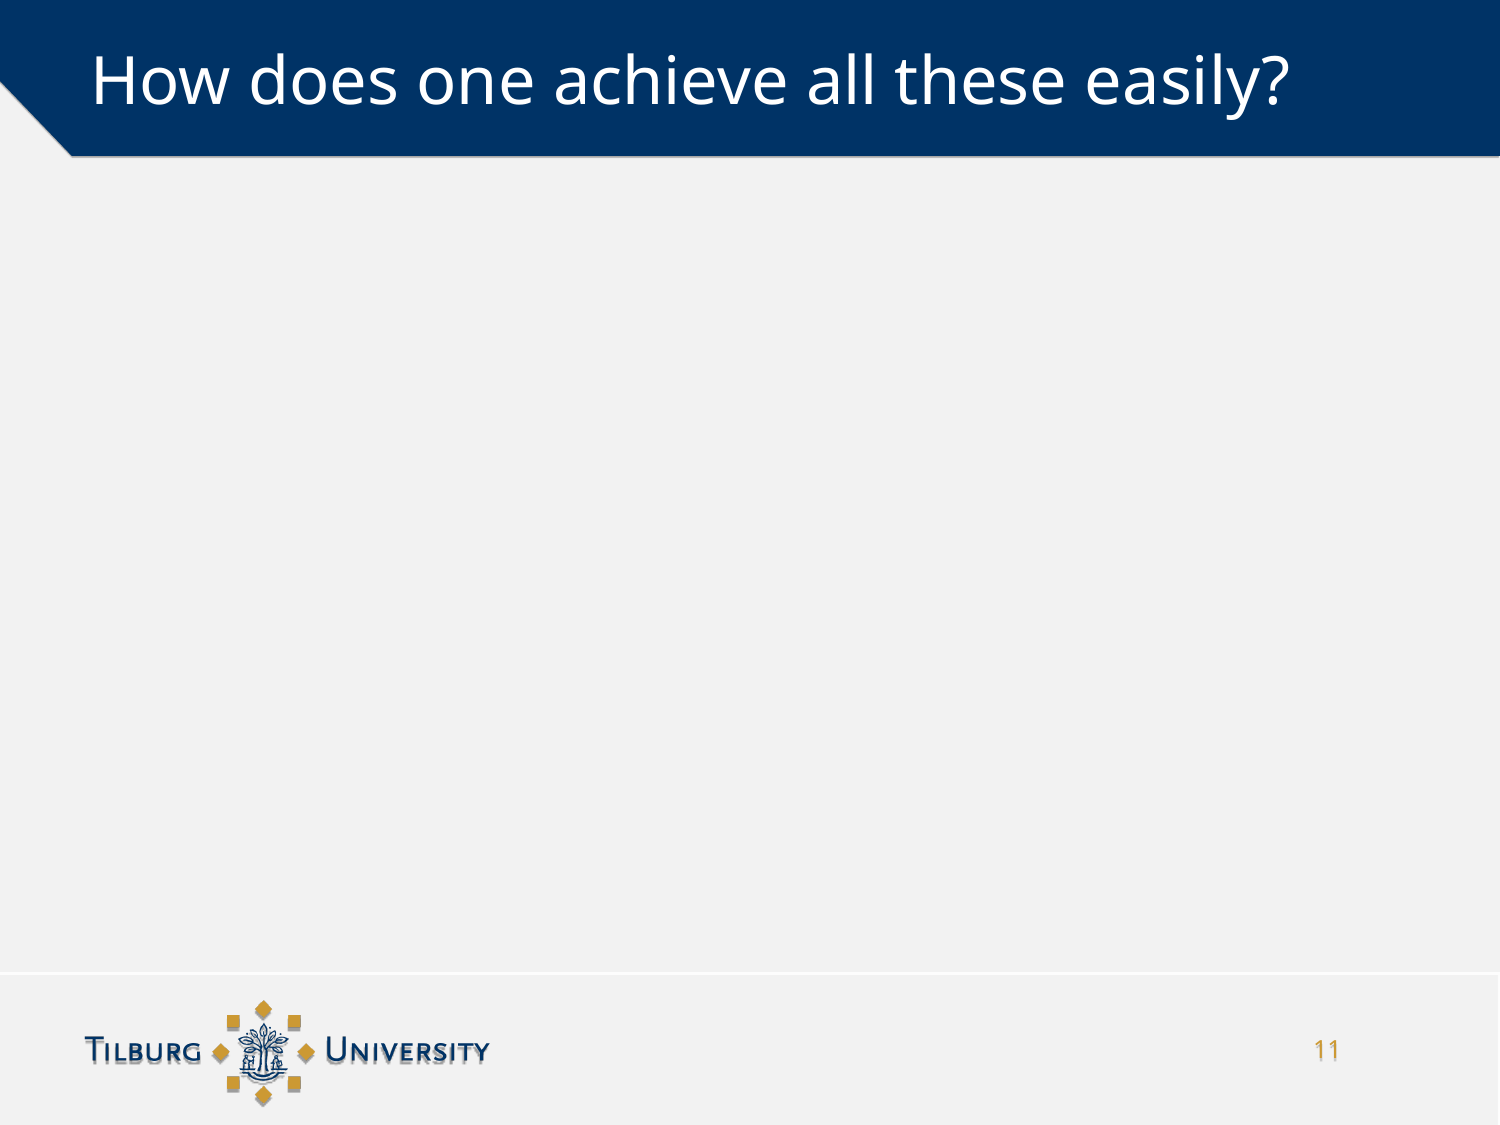

# How does one achieve all these easily?